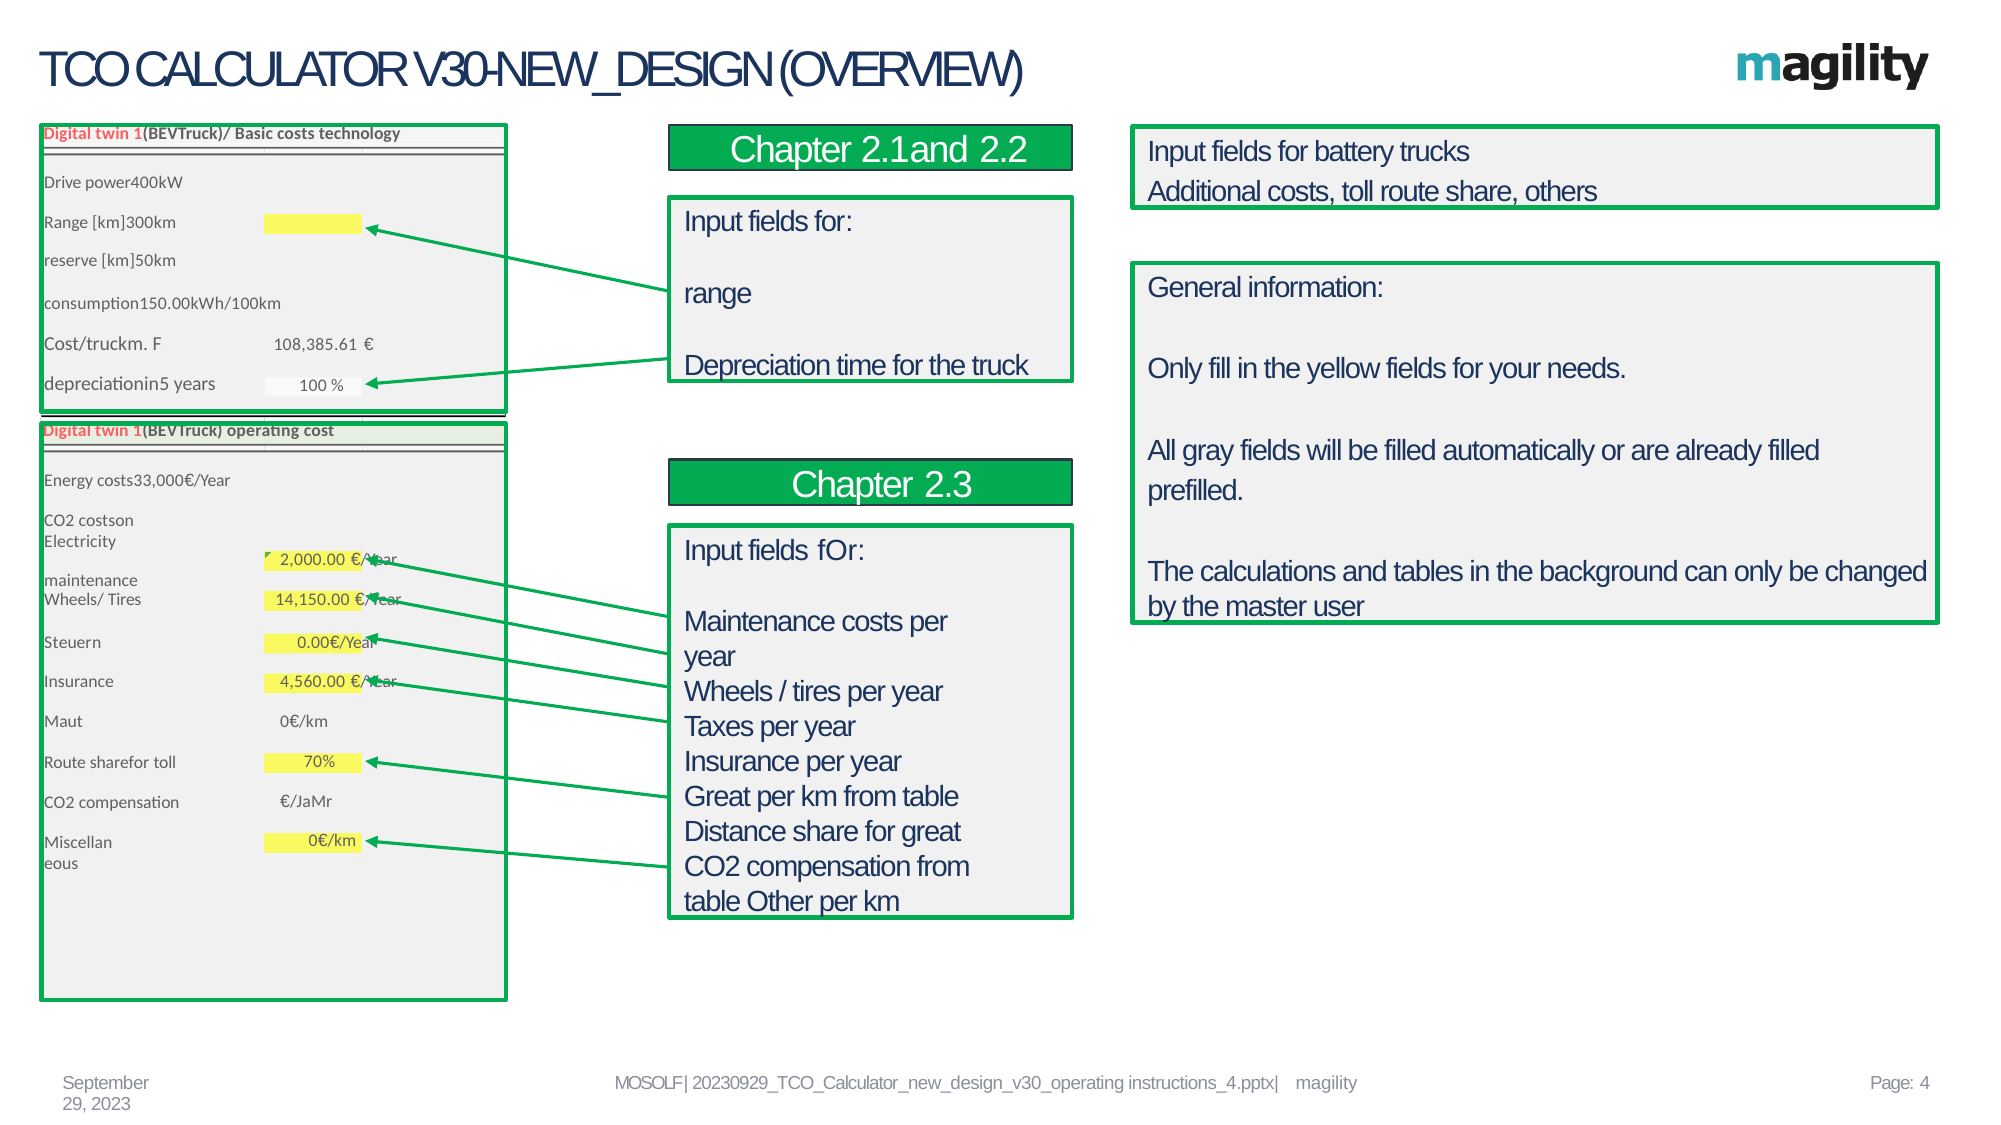

# TCO CALCULATOR V30-NEW_DESIGN (OVERVIEW)
Chapter 2.1and 2.2
Input fields for battery trucks
Additional costs, toll route share, others
Digital twin 1(BEVTruck)/ Basic costs technology
Drive power400kW
Range [km]300km
reserve [km]50km
consumption150.00kWh/100km
Input fields for:
range
Depreciation time for the truck
General information:
Only fill in the yellow fields for your needs.
All gray fields will be filled automatically or are already filled
prefilled.
The calculations and tables in the background can only be changed by the master user
Cost/truckm. F
108,385.61 €
100 %
depreciationin5 years
Digital twin 1(BEVTruck) operating cost
Energy costs33,000€/Year
Chapter 2.3
CO2 costson Electricity
maintenance
Input fields fOr:
Maintenance costs per year
Wheels / tires per year
Taxes per year
Insurance per year
Great per km from table
Distance share for great
CO2 compensation from table Other per km
2,000.00 €/Year
Wheels/ Tires
14,150.00 €/Year
Steuern
0.00€/Year
Insurance
4,560.00 €/Year
0€/km
70%
€/JaMr
0€/km
Maut
Route sharefor toll
CO2 compensation
Miscellaneous
September 29, 2023
MOSOLF|20230929_TCO_Calculator_new_design_v30_operating instructions_4.pptx| magility
Page: